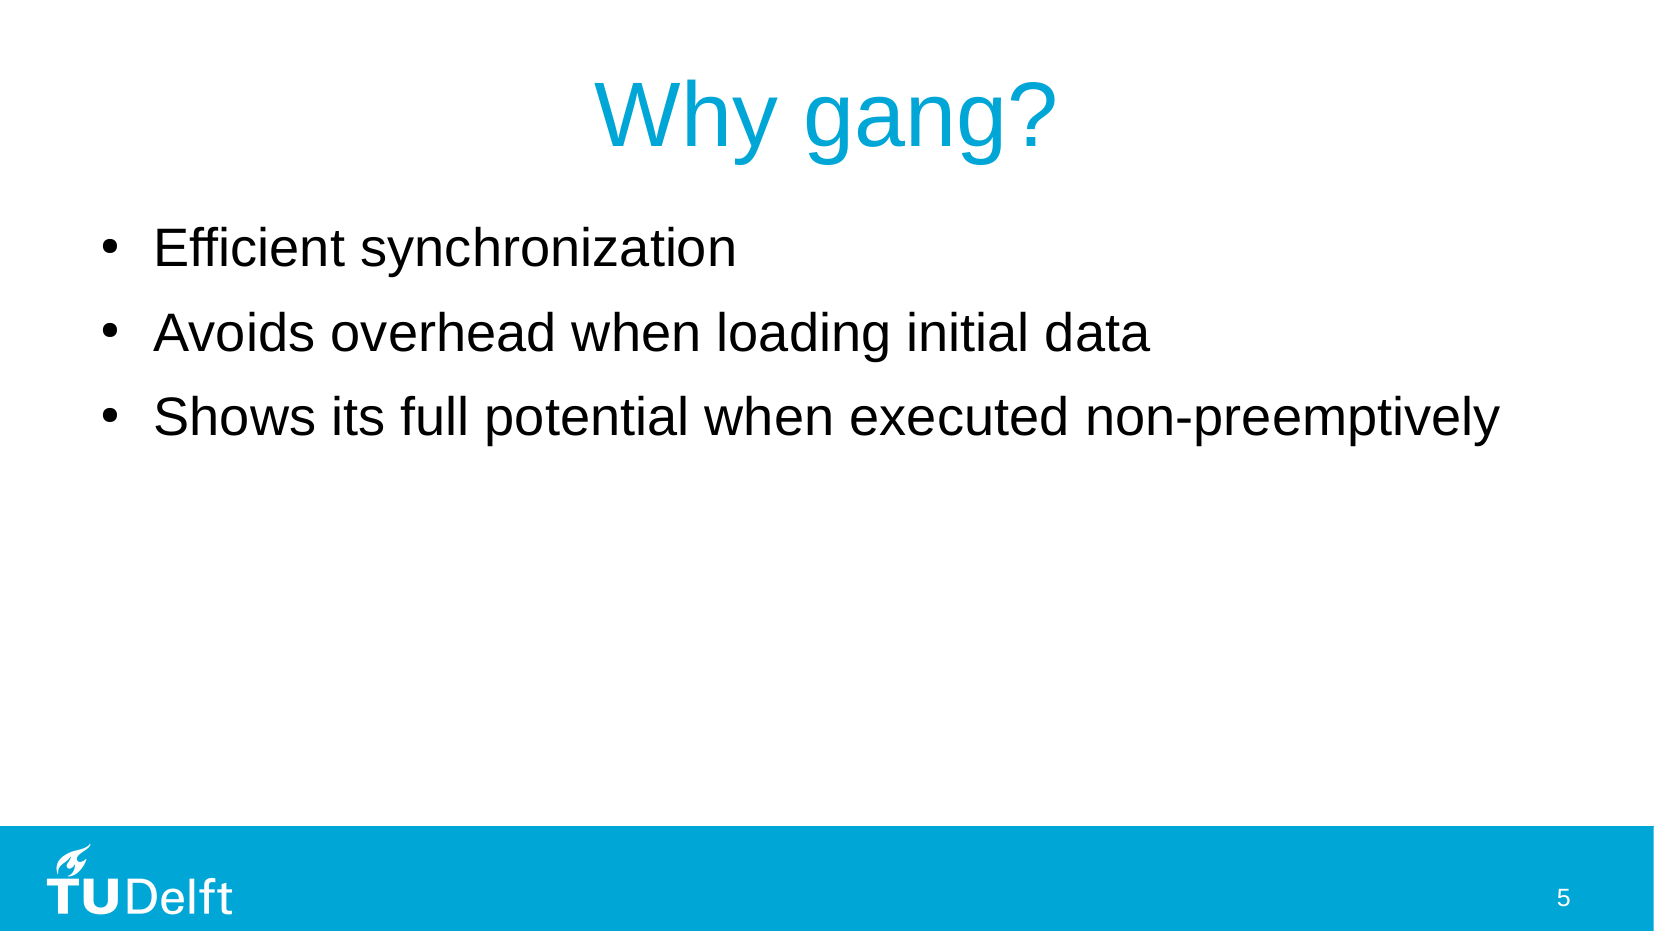

Why gang?
# Efficient synchronization
Avoids overhead when loading initial data
Shows its full potential when executed non-preemptively
5